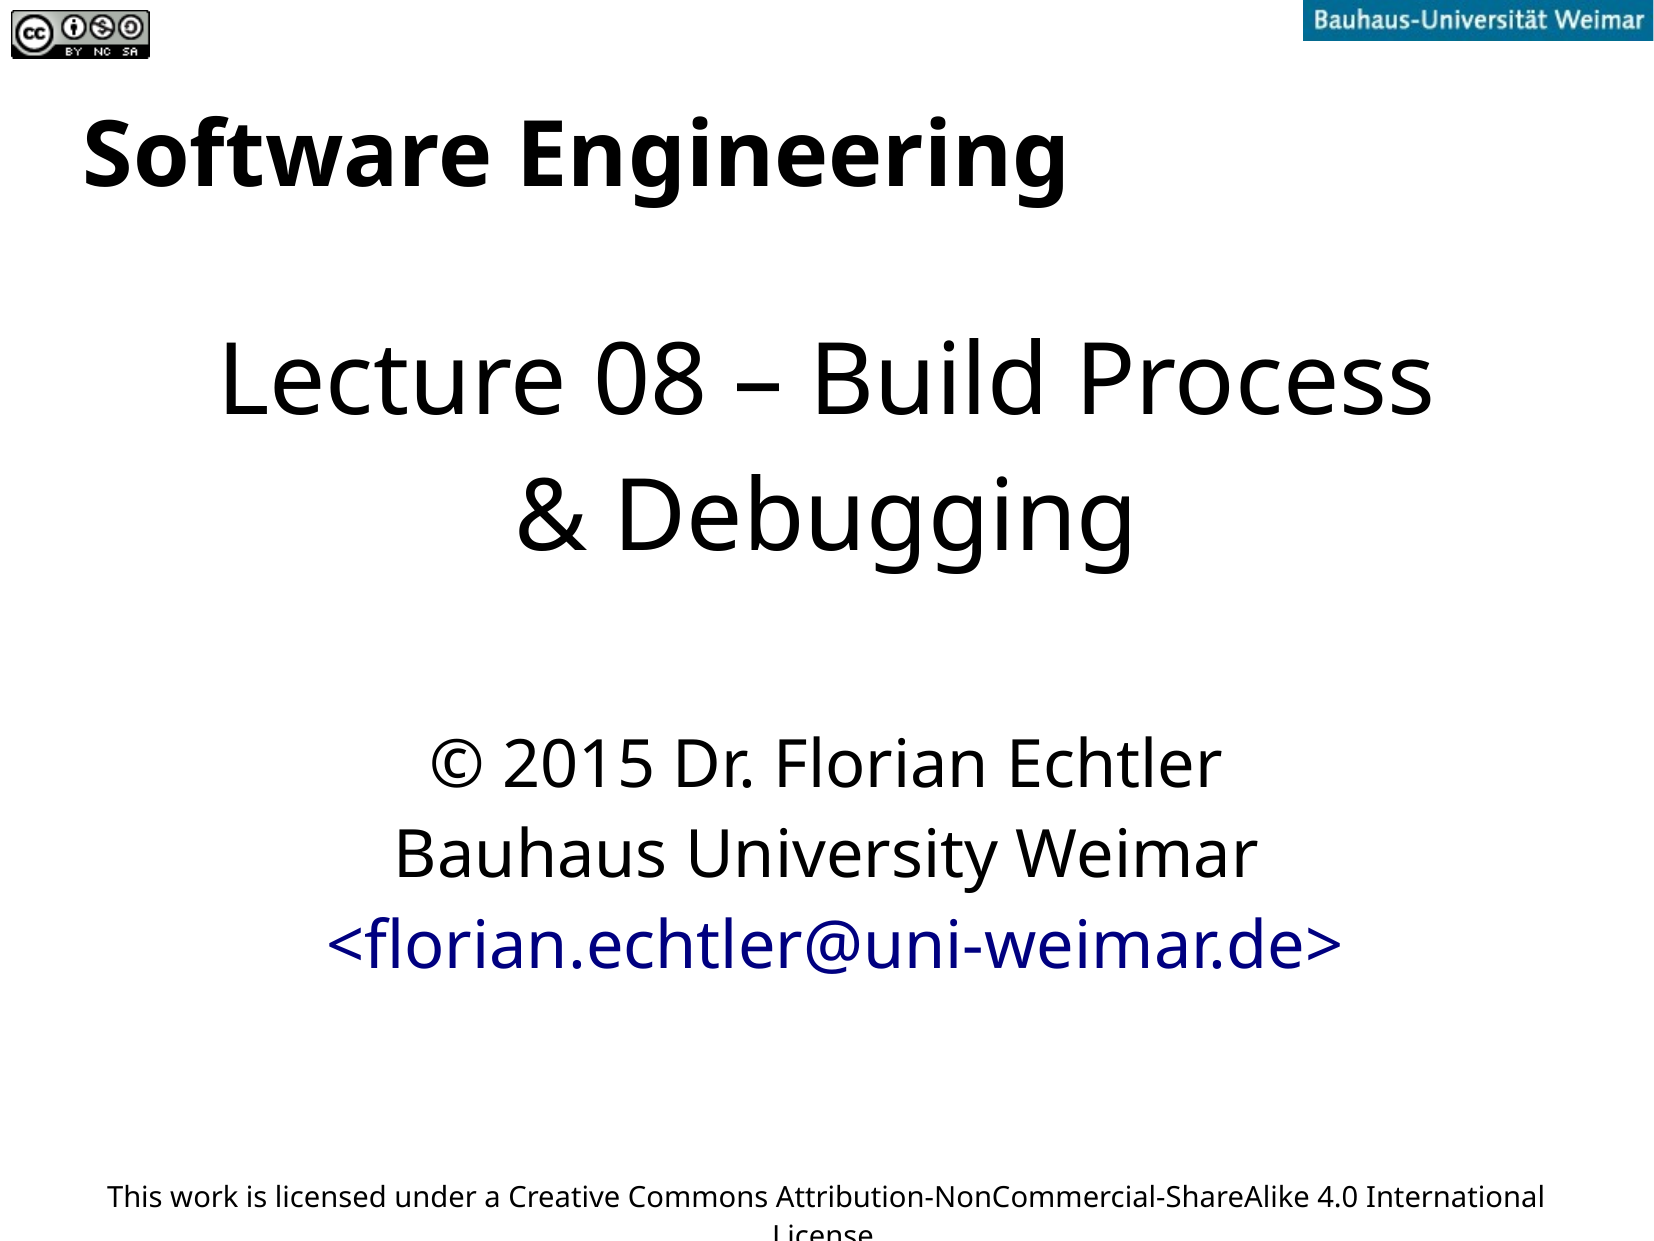

# Software Engineering
Lecture 08 – Build Process
& Debugging
© 2015 Dr. Florian Echtler
Bauhaus University Weimar
 <florian.echtler@uni-weimar.de>
This work is licensed under a Creative Commons Attribution-NonCommercial-ShareAlike 4.0 International License.